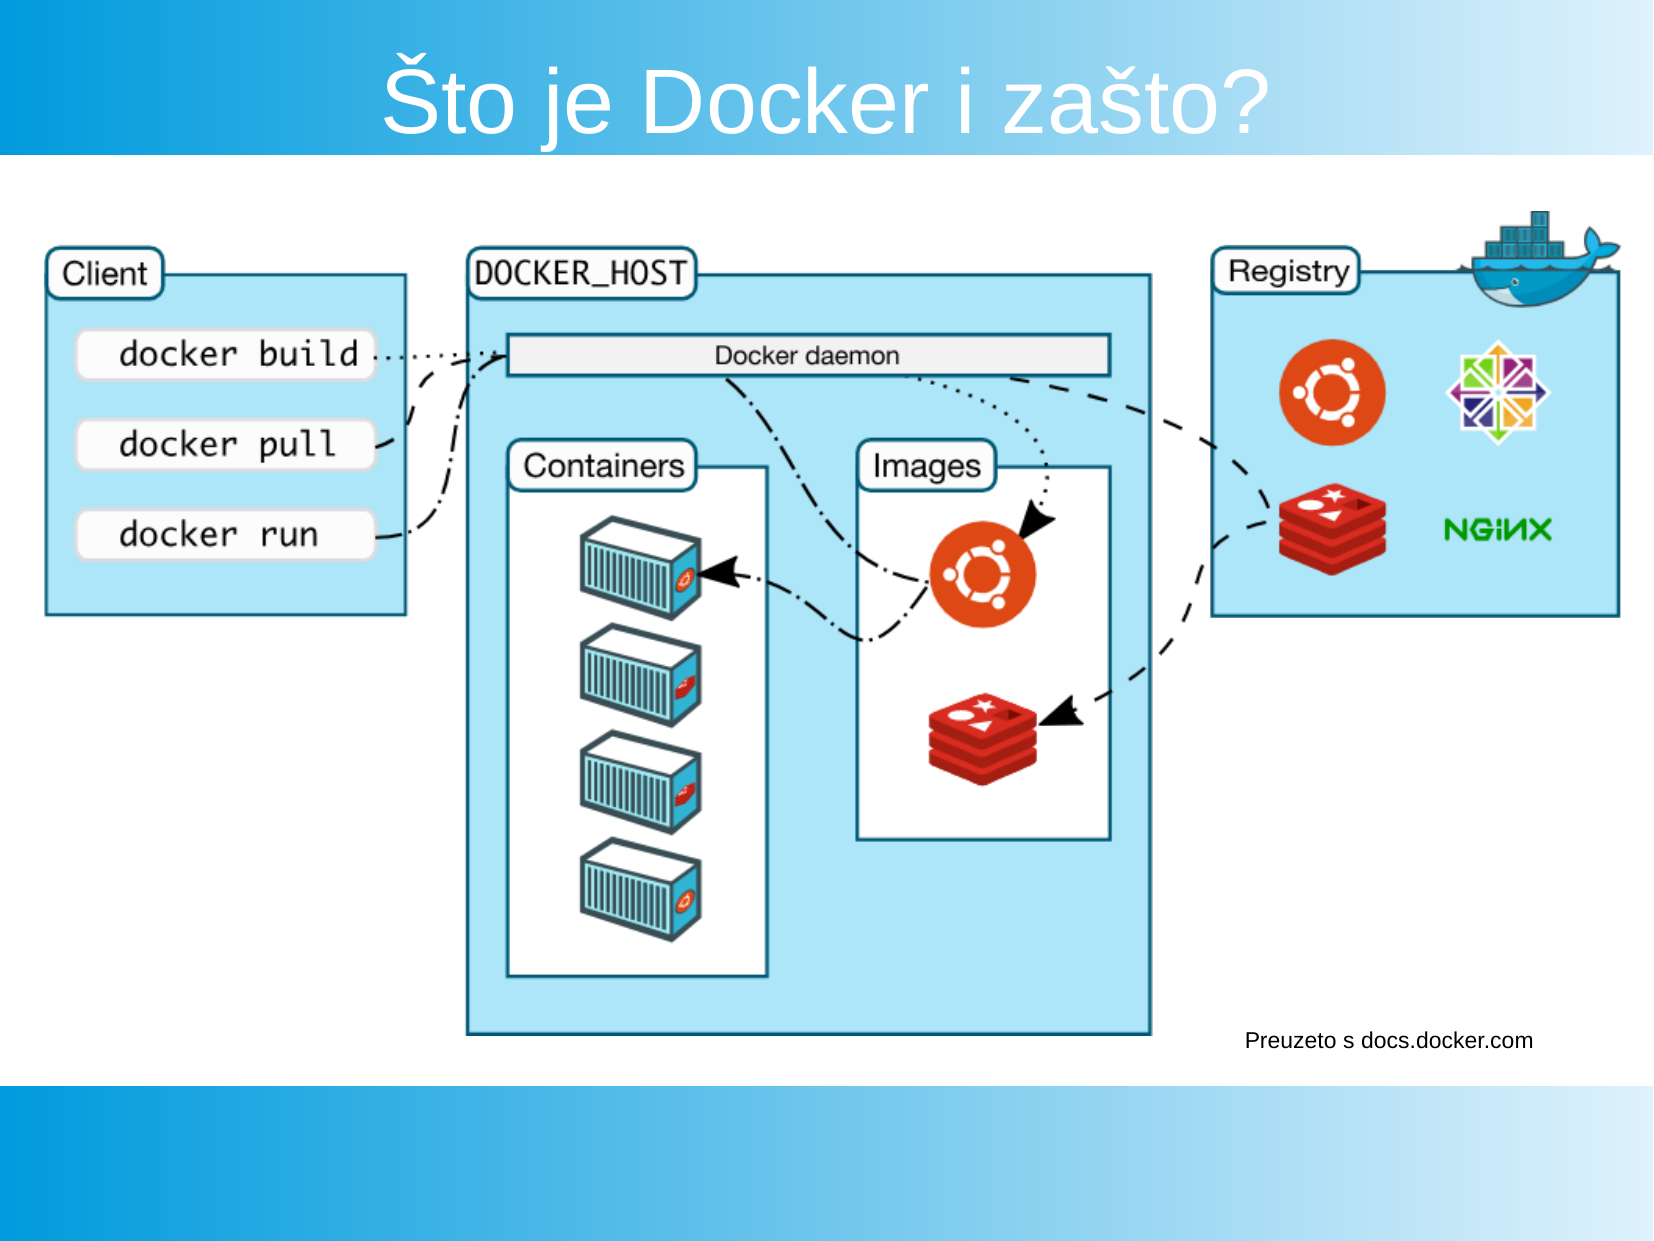

# Što je Docker i zašto?
Preuzeto s docs.docker.com